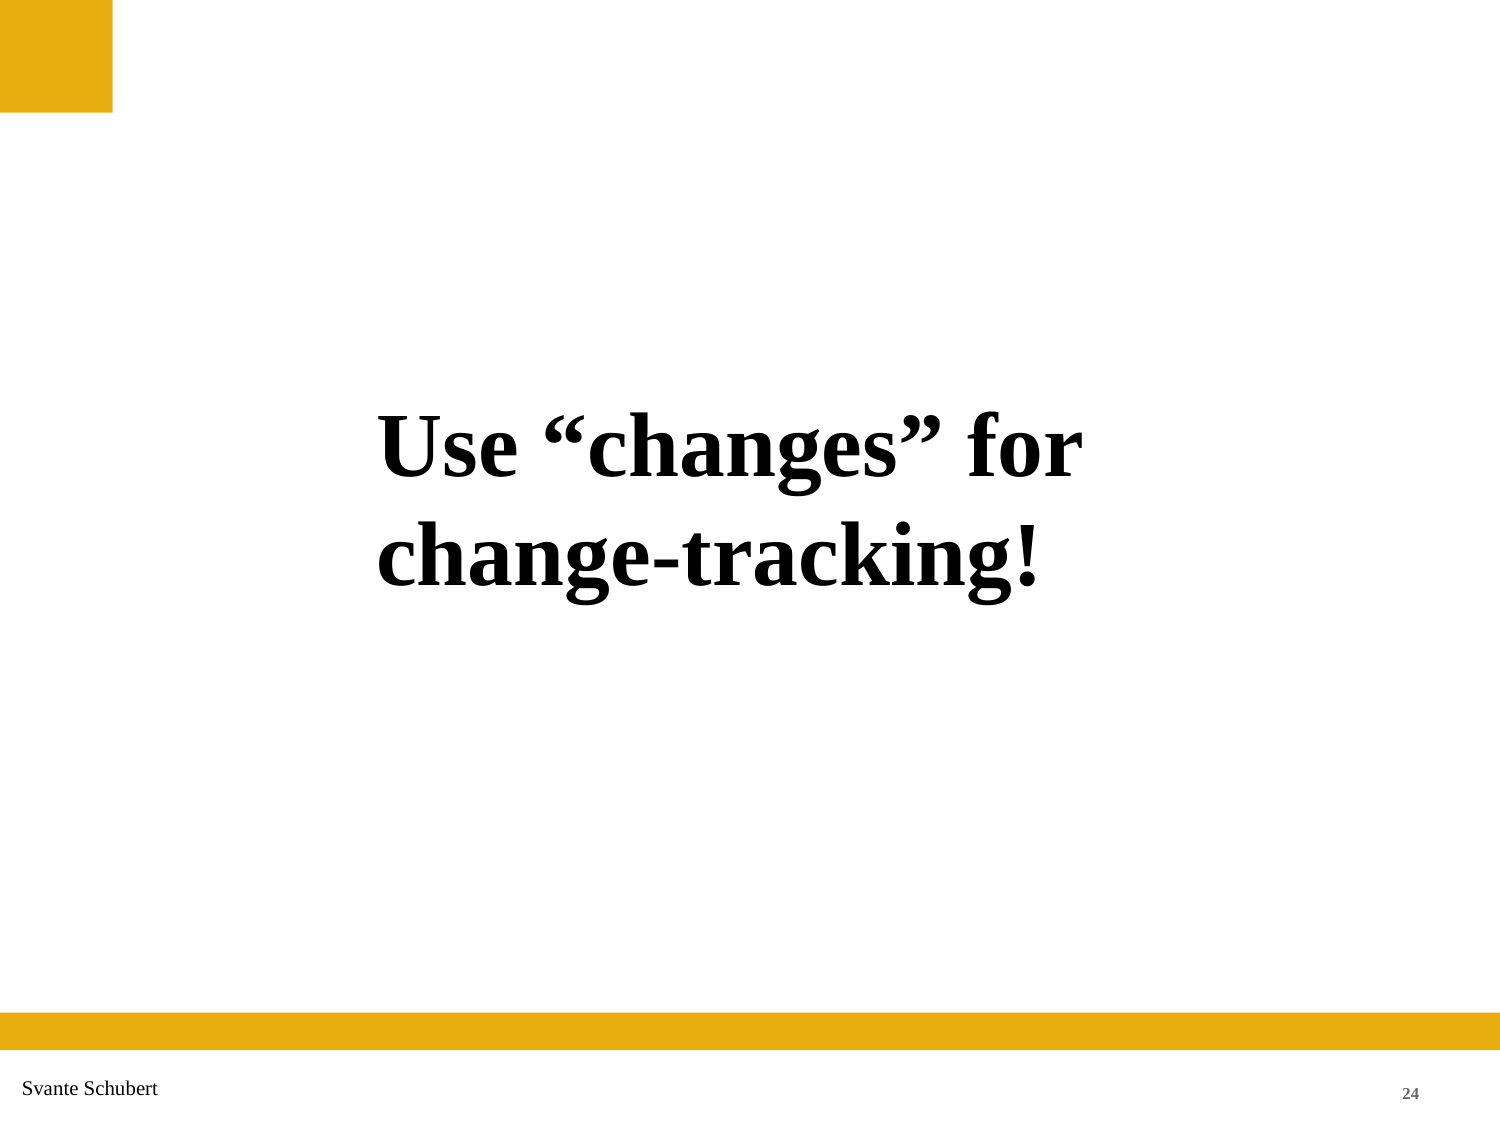

# Use “changes” for change-tracking!
Svante Schubert